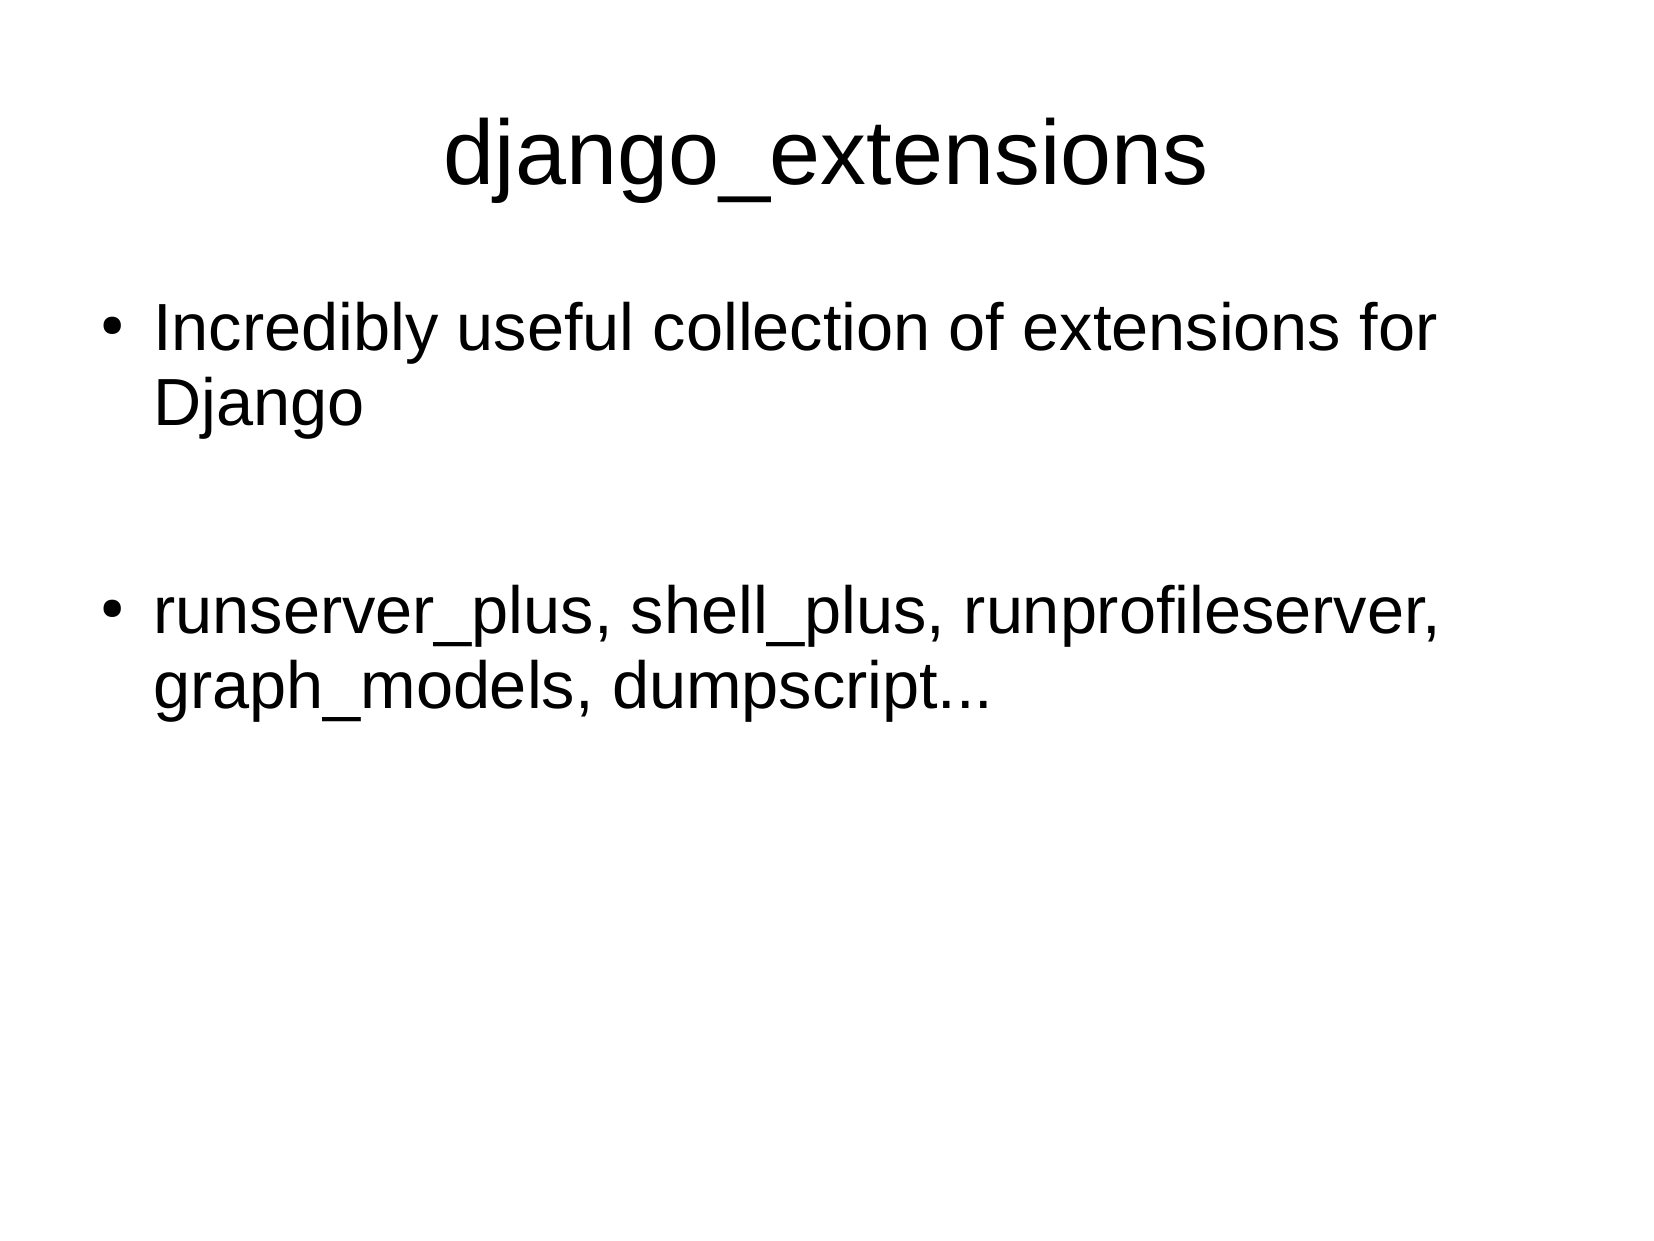

# django_extensions
Incredibly useful collection of extensions for Django
runserver_plus, shell_plus, runprofileserver, graph_models, dumpscript...